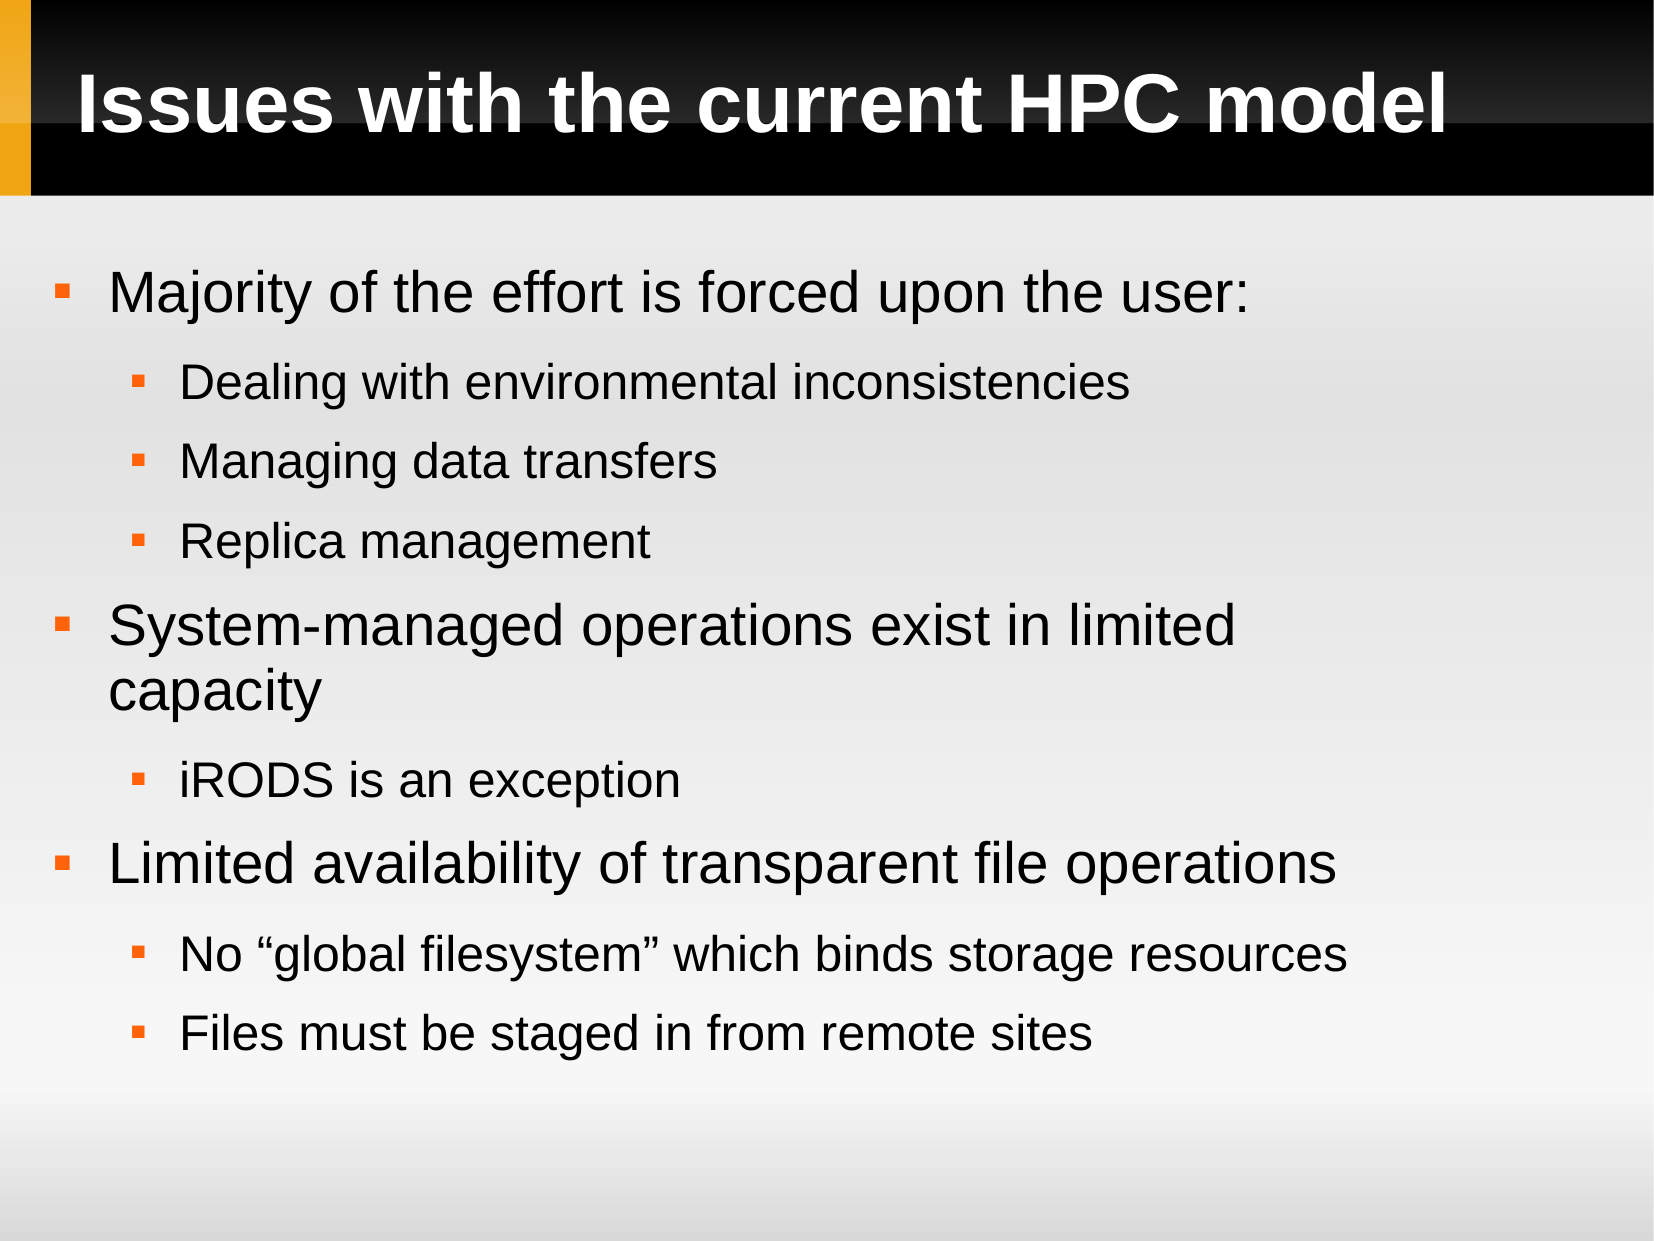

# Issues with the current HPC model
Majority of the effort is forced upon the user:
Dealing with environmental inconsistencies
Managing data transfers
Replica management
System-managed operations exist in limited capacity
iRODS is an exception
Limited availability of transparent file operations
No “global filesystem” which binds storage resources
Files must be staged in from remote sites